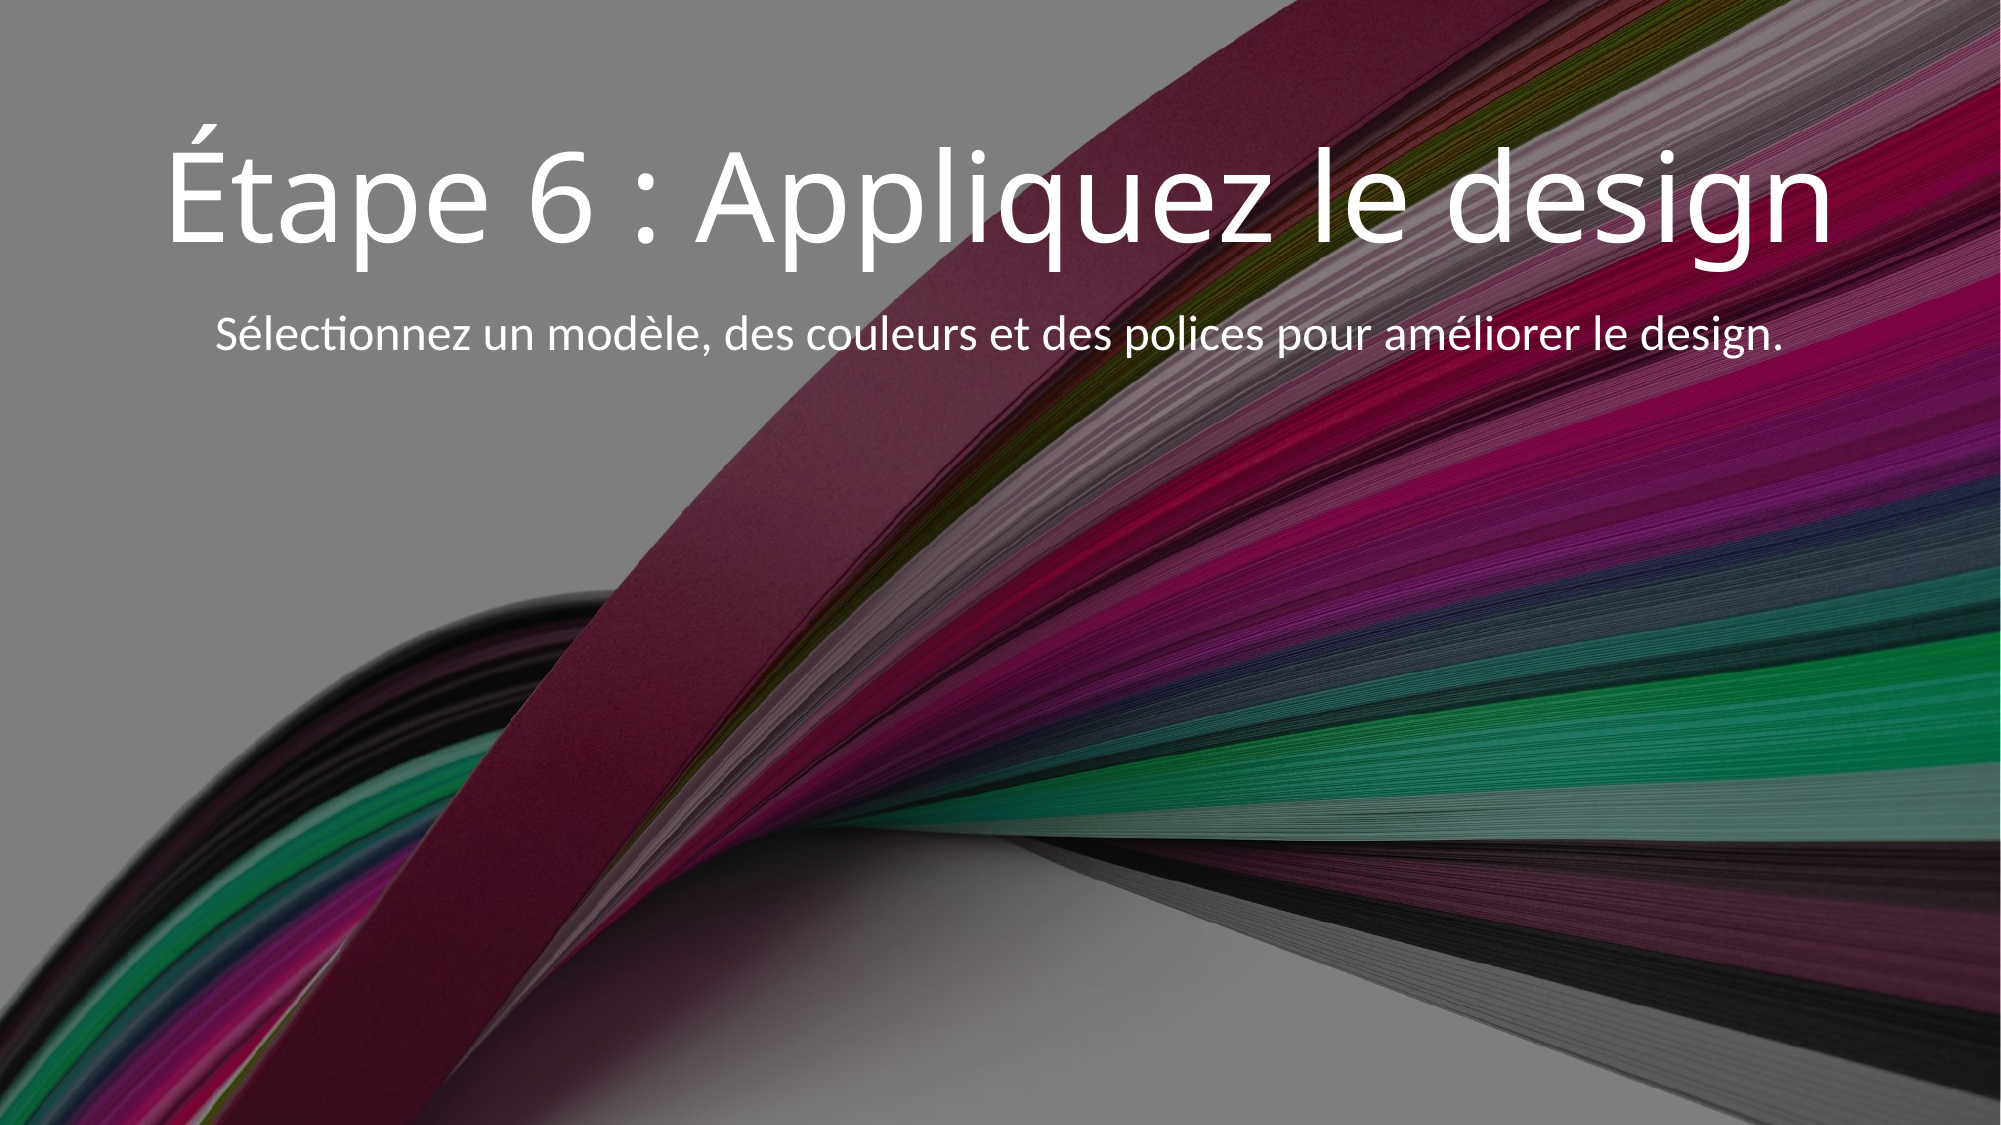

# Étape 6 : Appliquez le design
Sélectionnez un modèle, des couleurs et des polices pour améliorer le design.